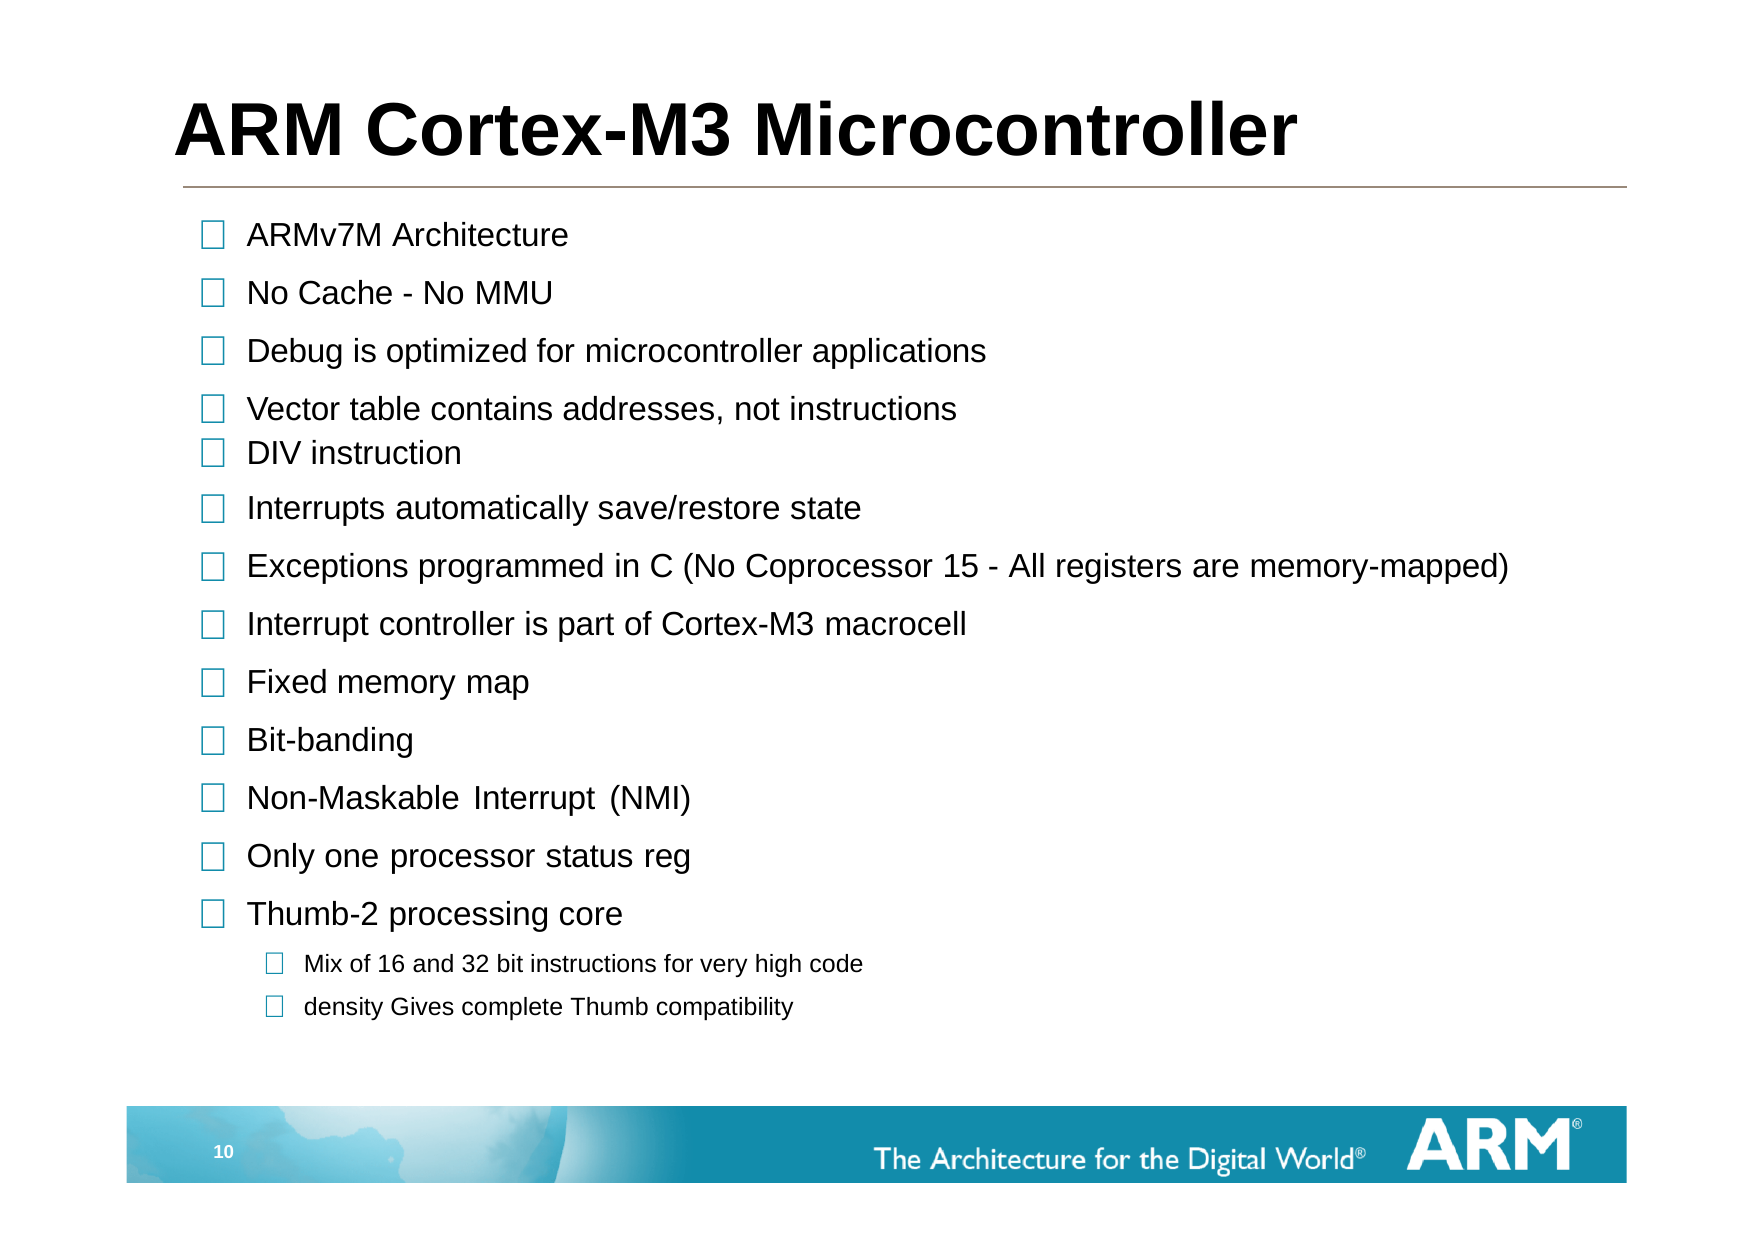

# ARM Cortex-M3 Microcontroller
ARMv7M Architecture No Cache - No MMU
Debug is optimized for microcontroller applications Vector table contains addresses, not instructions
DIV instruction
Interrupts automatically save/restore state
Exceptions programmed in C (No Coprocessor 15 - All registers are memory-mapped) Interrupt controller is part of Cortex-M3 macrocell
Fixed memory map Bit-banding
Non-Maskable Interrupt (NMI) Only one processor status reg Thumb-2 processing core













Mix of 16 and 32 bit instructions for very high code density Gives complete Thumb compatibility

